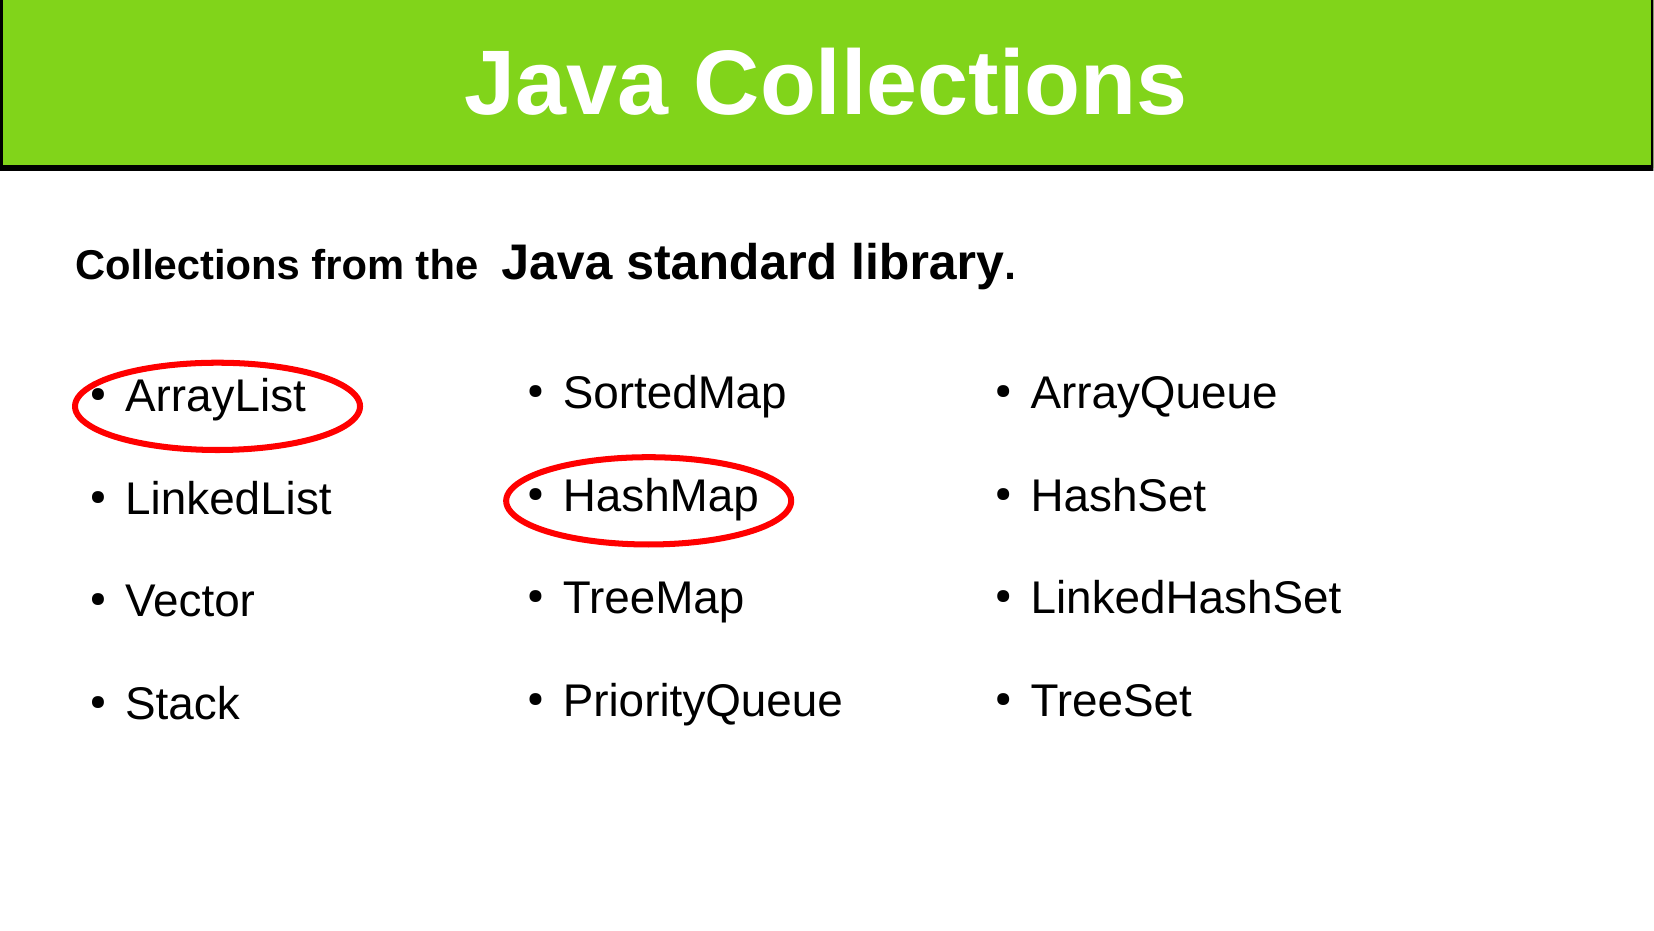

# Java Collections
Collections from the Java standard library.
SortedMap
HashMap
TreeMap
PriorityQueue
ArrayQueue
HashSet
LinkedHashSet
TreeSet
ArrayList
LinkedList
Vector
Stack